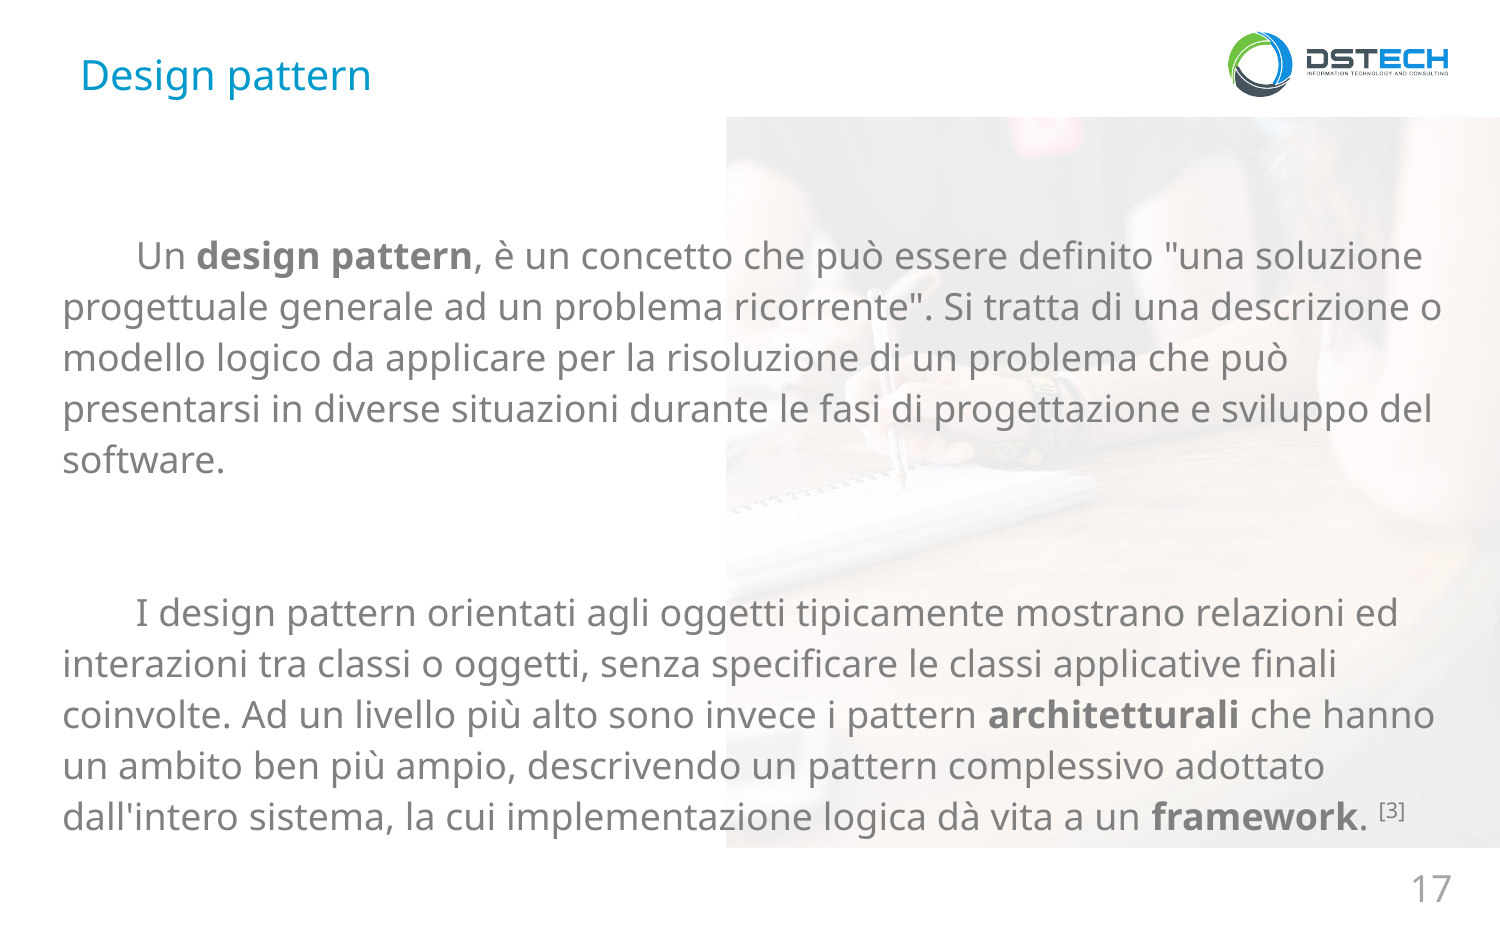

Design pattern
	Un design pattern, è un concetto che può essere definito "una soluzione progettuale generale ad un problema ricorrente". Si tratta di una descrizione o modello logico da applicare per la risoluzione di un problema che può presentarsi in diverse situazioni durante le fasi di progettazione e sviluppo del software.
	I design pattern orientati agli oggetti tipicamente mostrano relazioni ed interazioni tra classi o oggetti, senza specificare le classi applicative finali coinvolte. Ad un livello più alto sono invece i pattern architetturali che hanno un ambito ben più ampio, descrivendo un pattern complessivo adottato dall'intero sistema, la cui implementazione logica dà vita a un framework. [3]
17